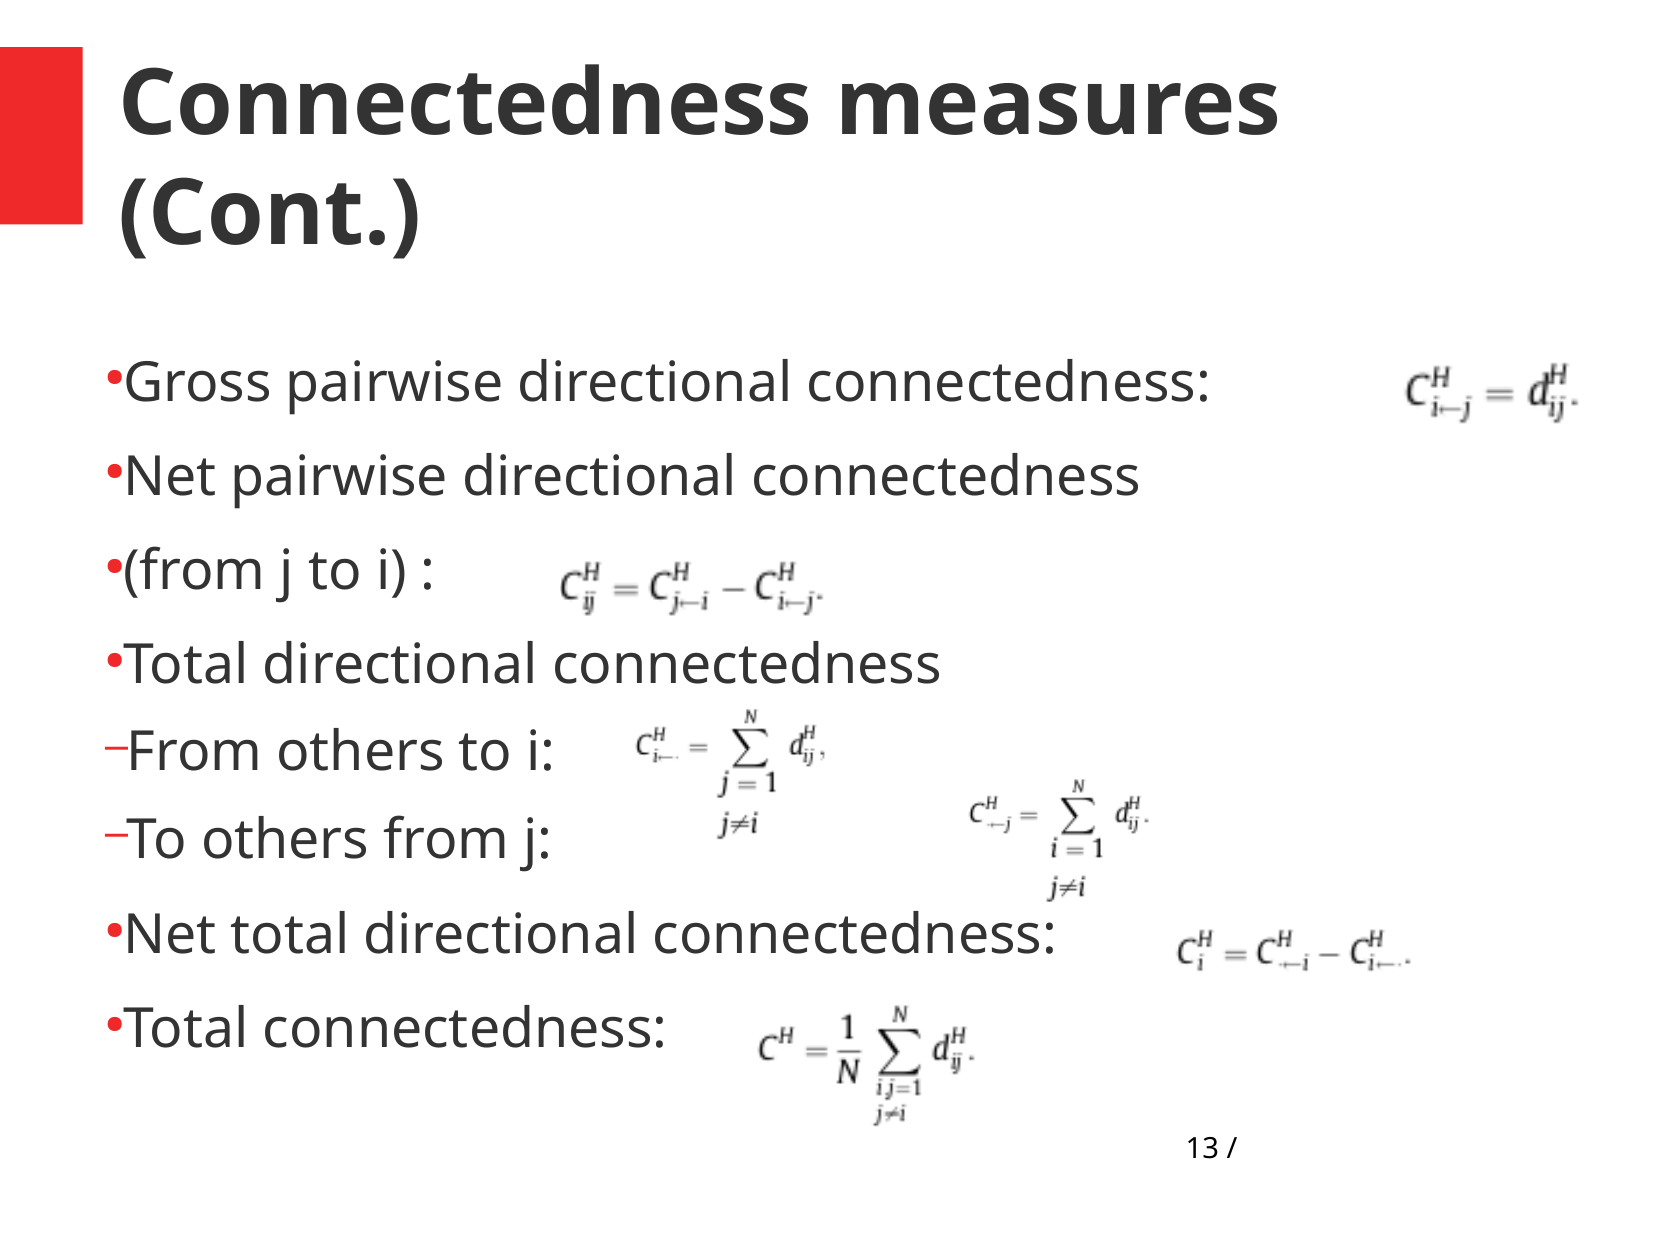

# Connectedness measures (Cont.)
Gross pairwise directional connectedness:
Net pairwise directional connectedness
(from j to i) :
Total directional connectedness
From others to i:
To others from j:
Net total directional connectedness:
Total connectedness: